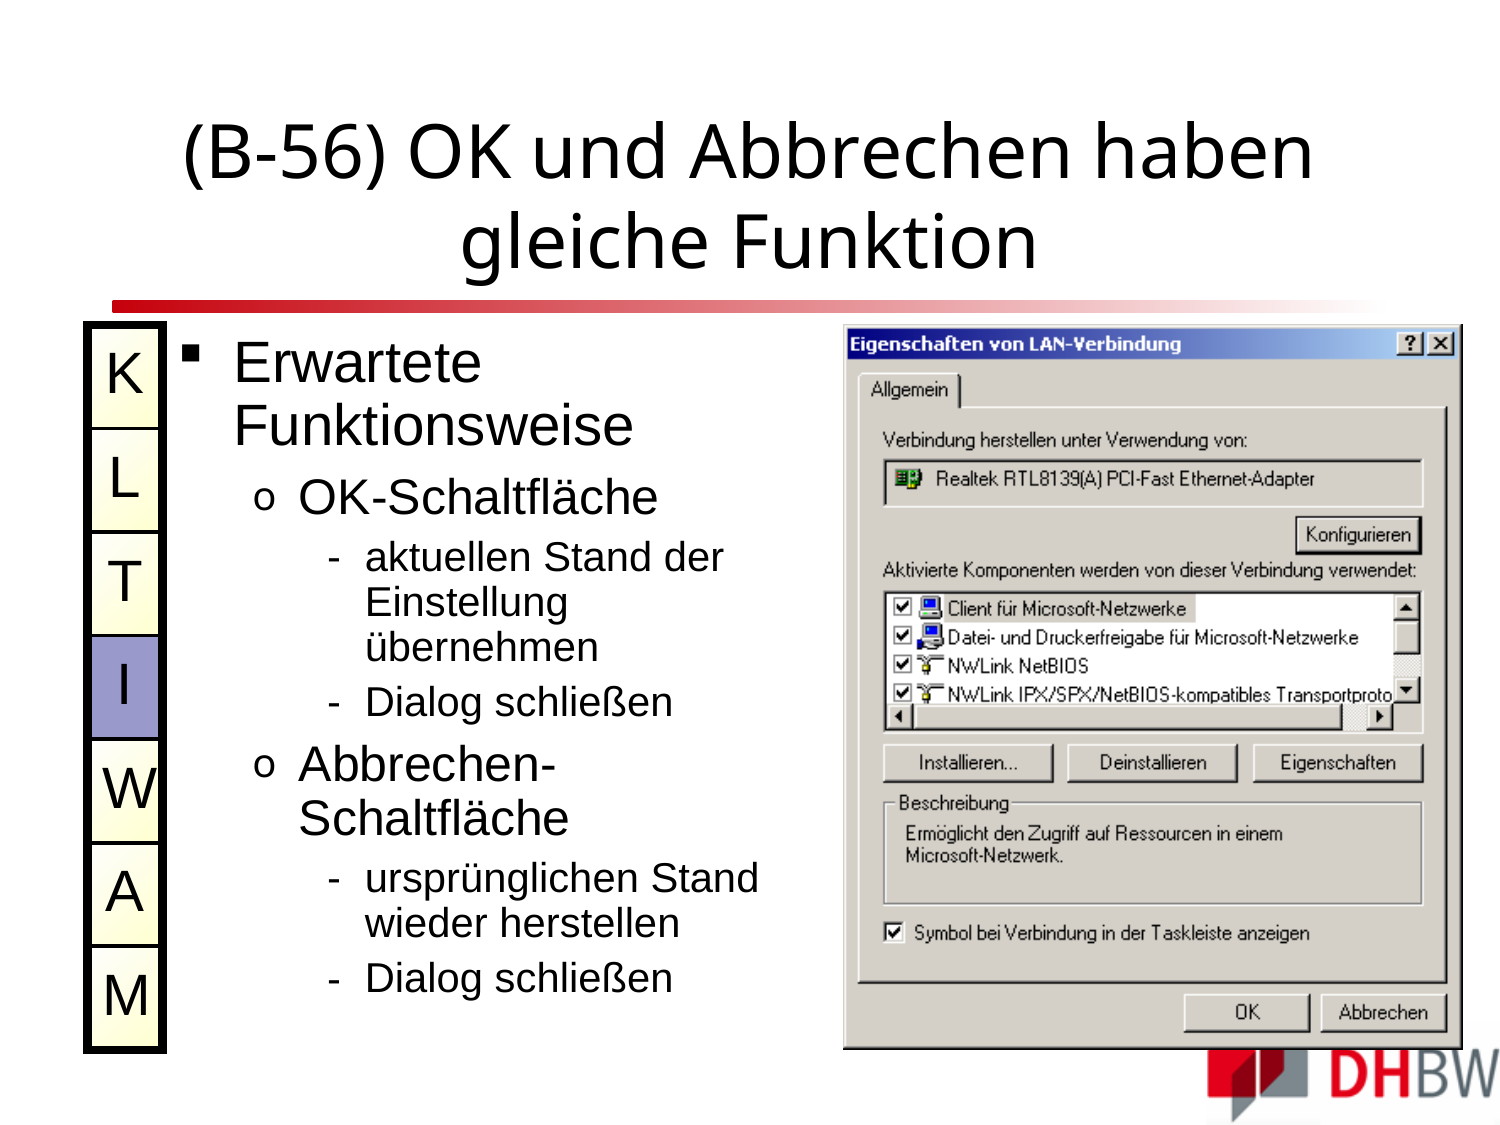

# (B-56) OK und Abbrechen haben gleiche Funktion
| K |
| --- |
| L |
| T |
| I |
| W |
| A |
| M |
Erwartete Funktionsweise
OK-Schaltfläche
aktuellen Stand der Einstellung übernehmen
Dialog schließen
Abbrechen-Schaltfläche
ursprünglichen Stand wieder herstellen
Dialog schließen